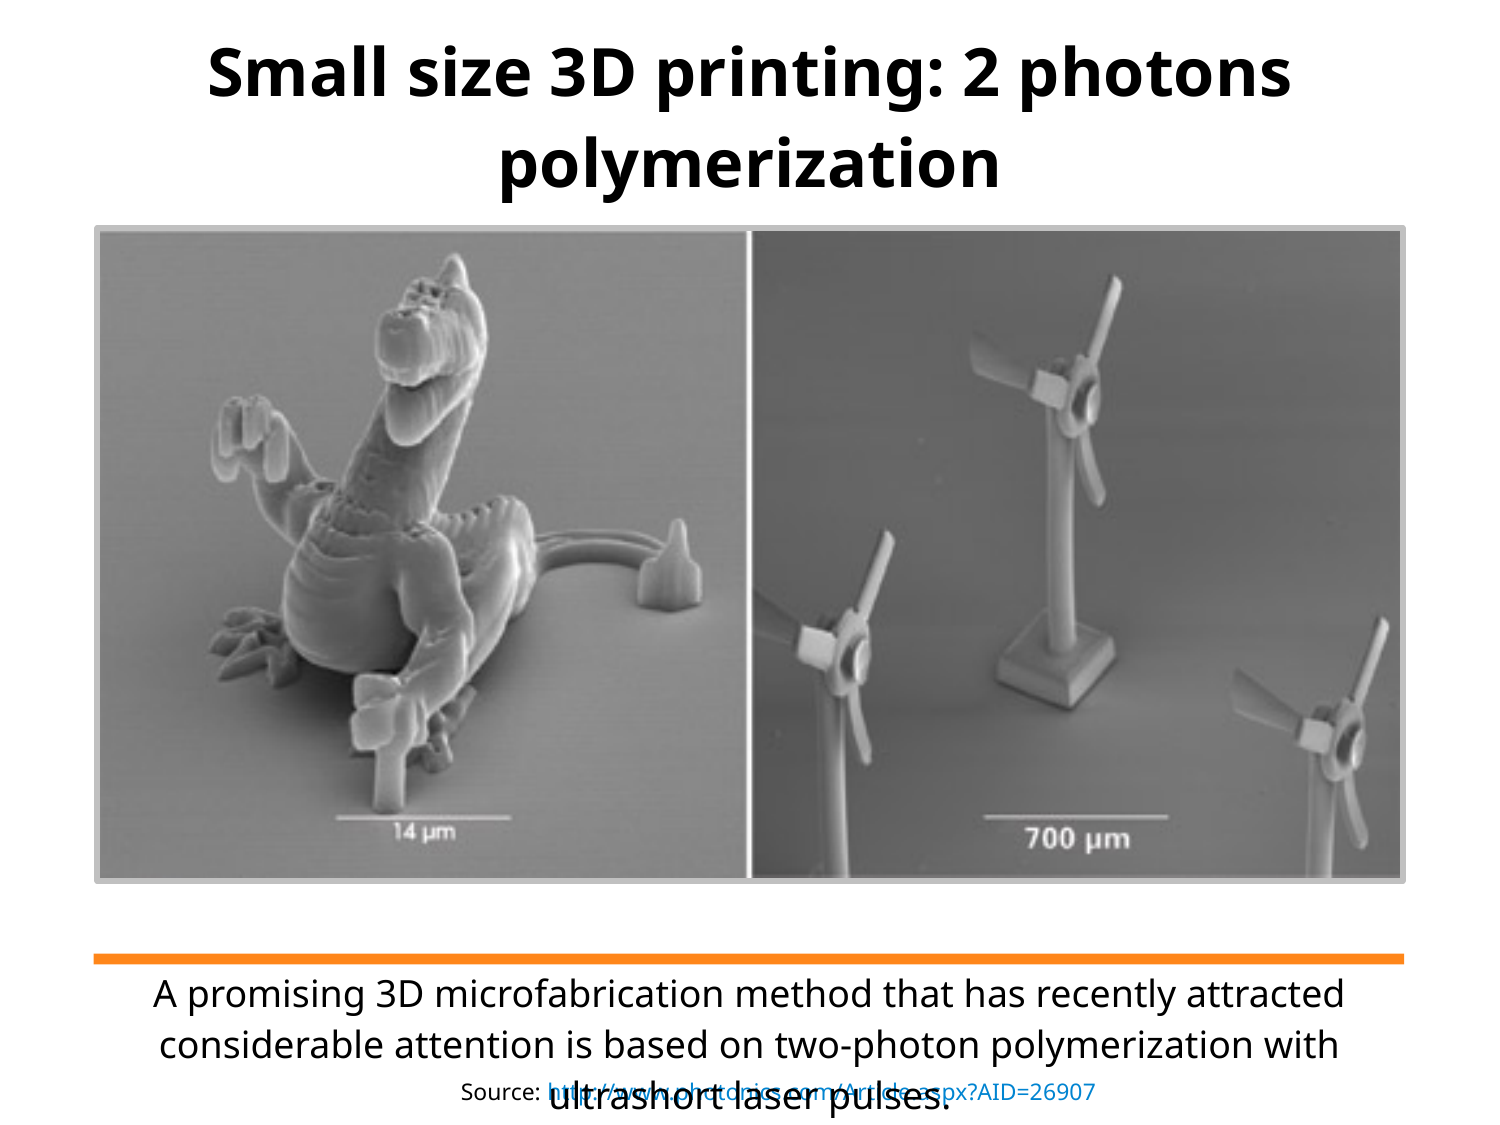

# Small size 3D printing: 2 photons polymerization
A promising 3D microfabrication method that has recently attracted considerable attention is based on two-photon polymerization with ultrashort laser pulses.
Source: http://www.photonics.com/Article.aspx?AID=26907